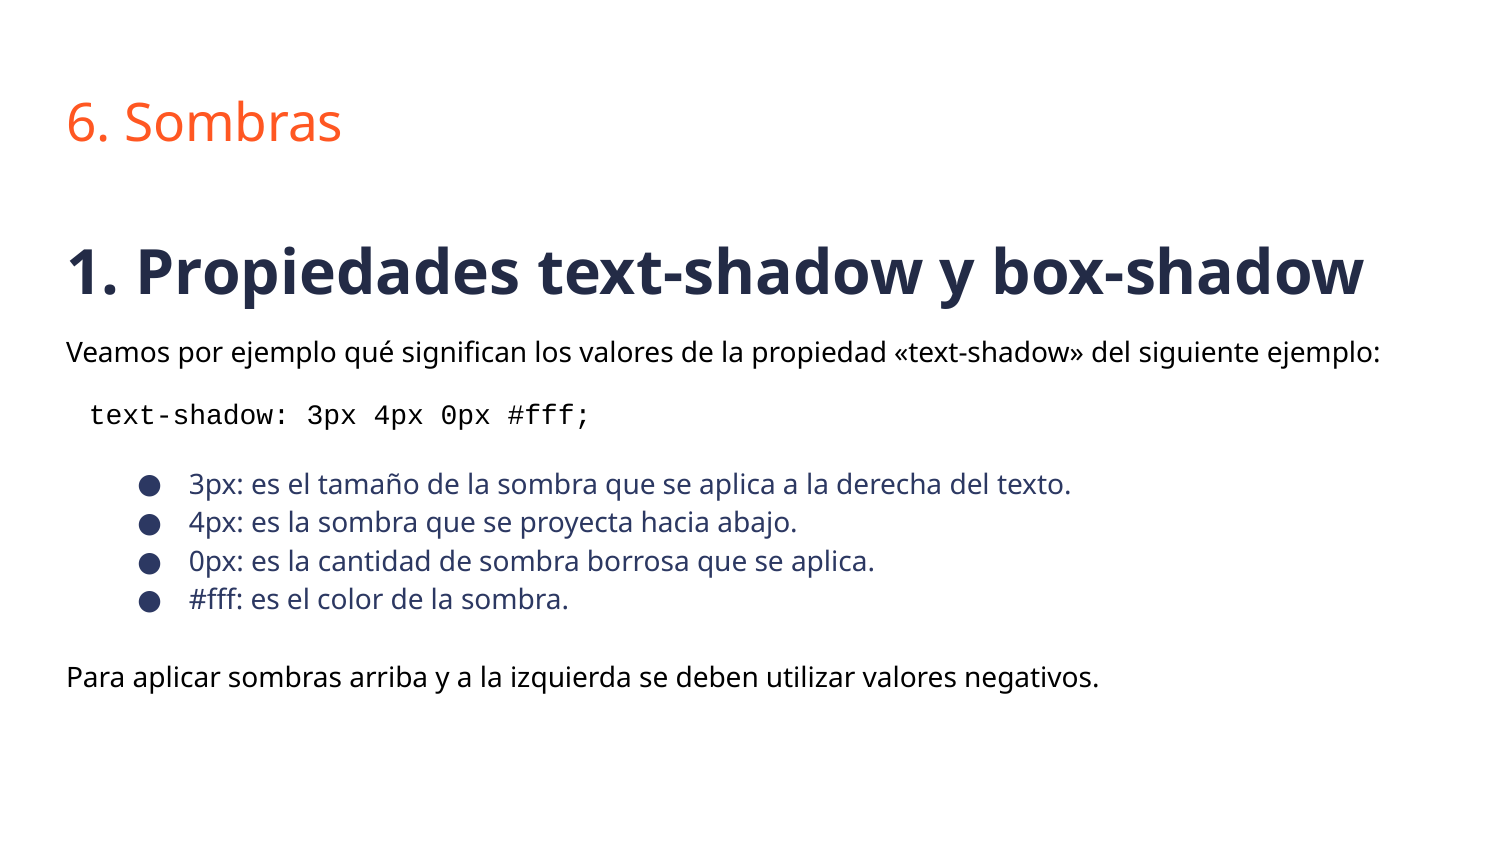

# 6. Sombras
1. Propiedades text-shadow y box-shadow
Veamos por ejemplo qué significan los valores de la propiedad «text-shadow» del siguiente ejemplo:
text-shadow: 3px 4px 0px #fff;
3px: es el tamaño de la sombra que se aplica a la derecha del texto.
4px: es la sombra que se proyecta hacia abajo.
0px: es la cantidad de sombra borrosa que se aplica.
#fff: es el color de la sombra.
Para aplicar sombras arriba y a la izquierda se deben utilizar valores negativos.